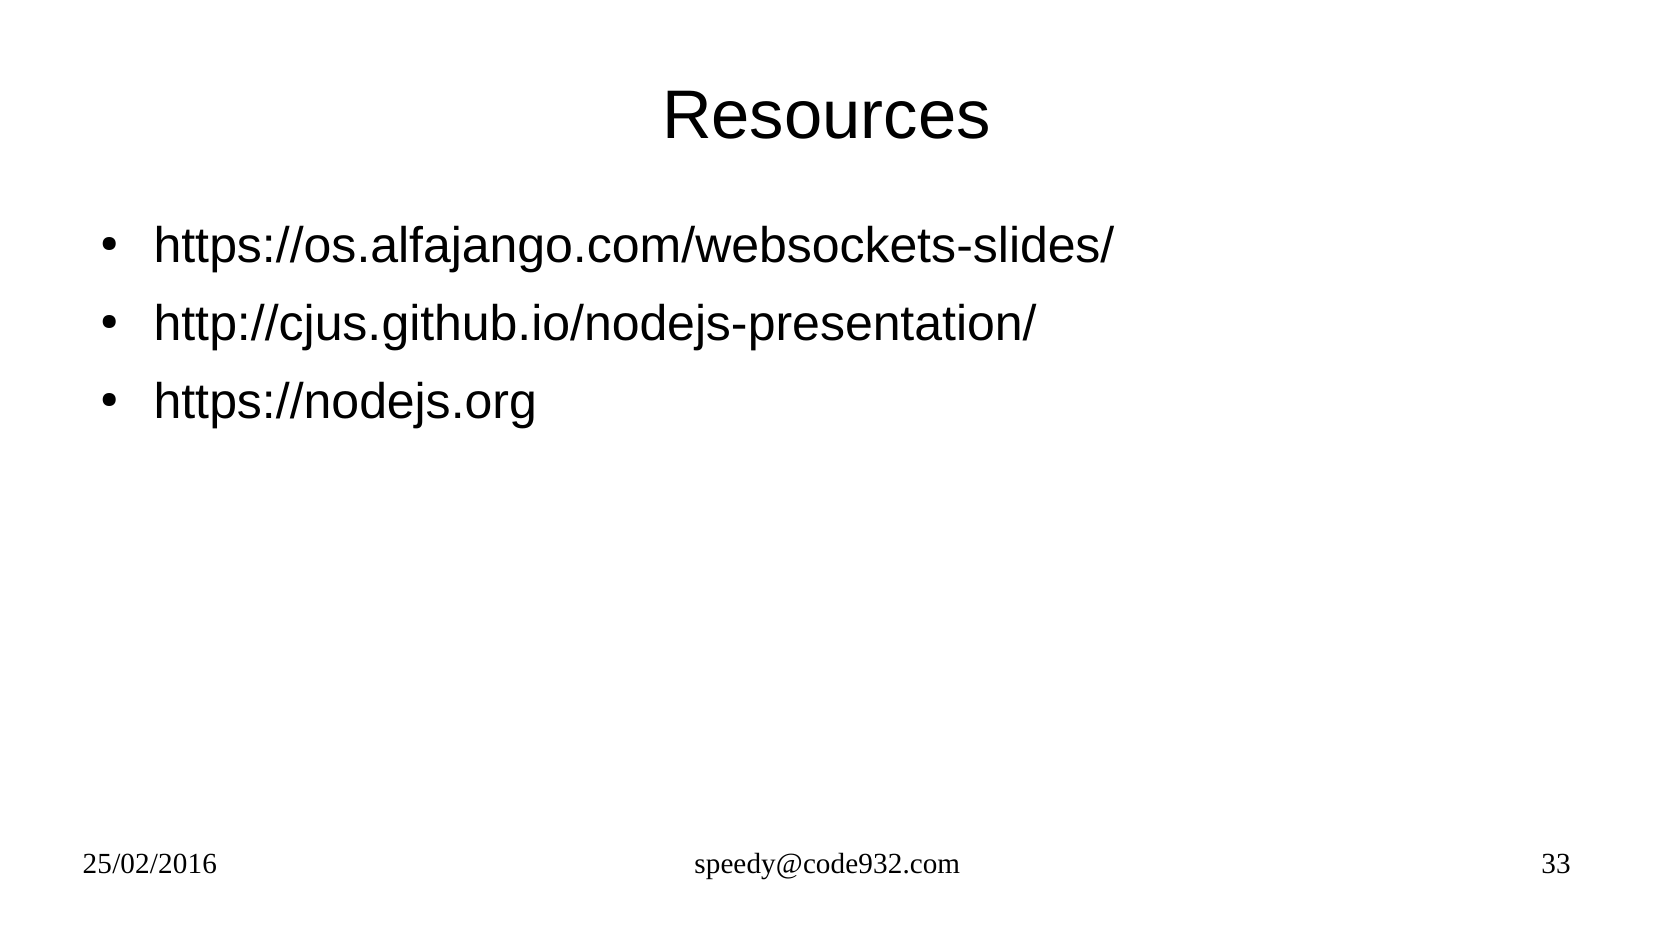

# Resources
https://os.alfajango.com/websockets-slides/
http://cjus.github.io/nodejs-presentation/
https://nodejs.org
25/02/2016
speedy@code932.com
33